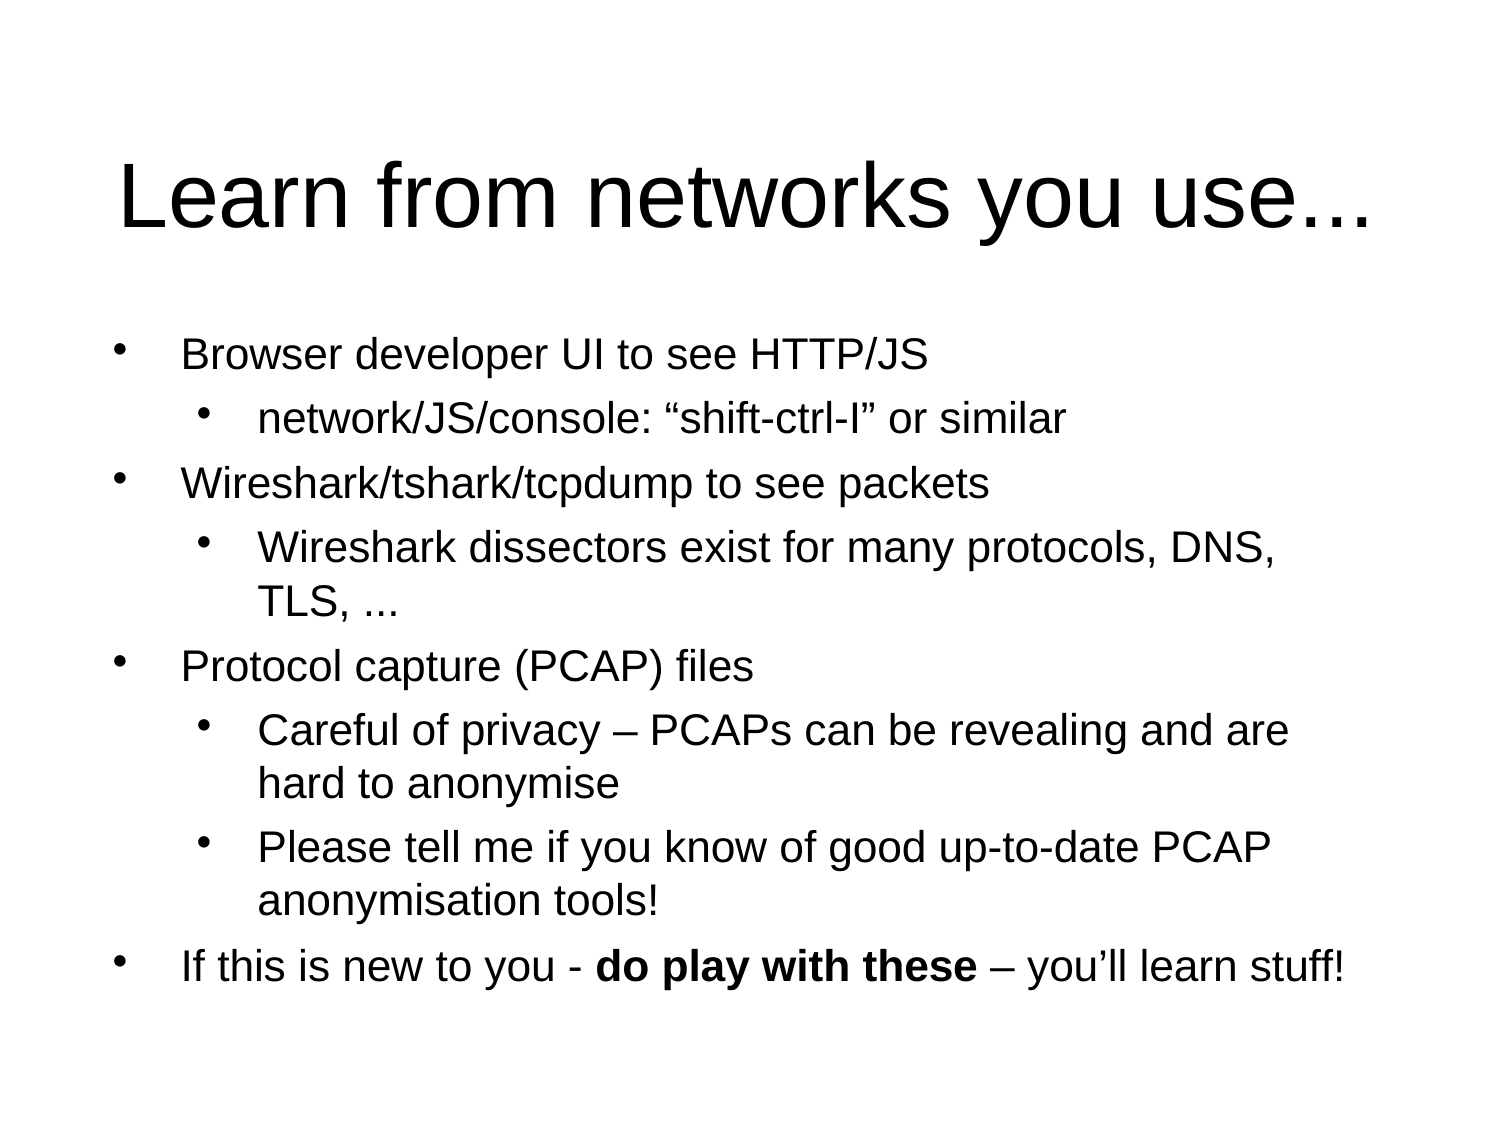

# Learn from networks you use...
Browser developer UI to see HTTP/JS
network/JS/console: “shift-ctrl-I” or similar
Wireshark/tshark/tcpdump to see packets
Wireshark dissectors exist for many protocols, DNS, TLS, ...
Protocol capture (PCAP) files
Careful of privacy – PCAPs can be revealing and are hard to anonymise
Please tell me if you know of good up-to-date PCAP anonymisation tools!
If this is new to you - do play with these – you’ll learn stuff!